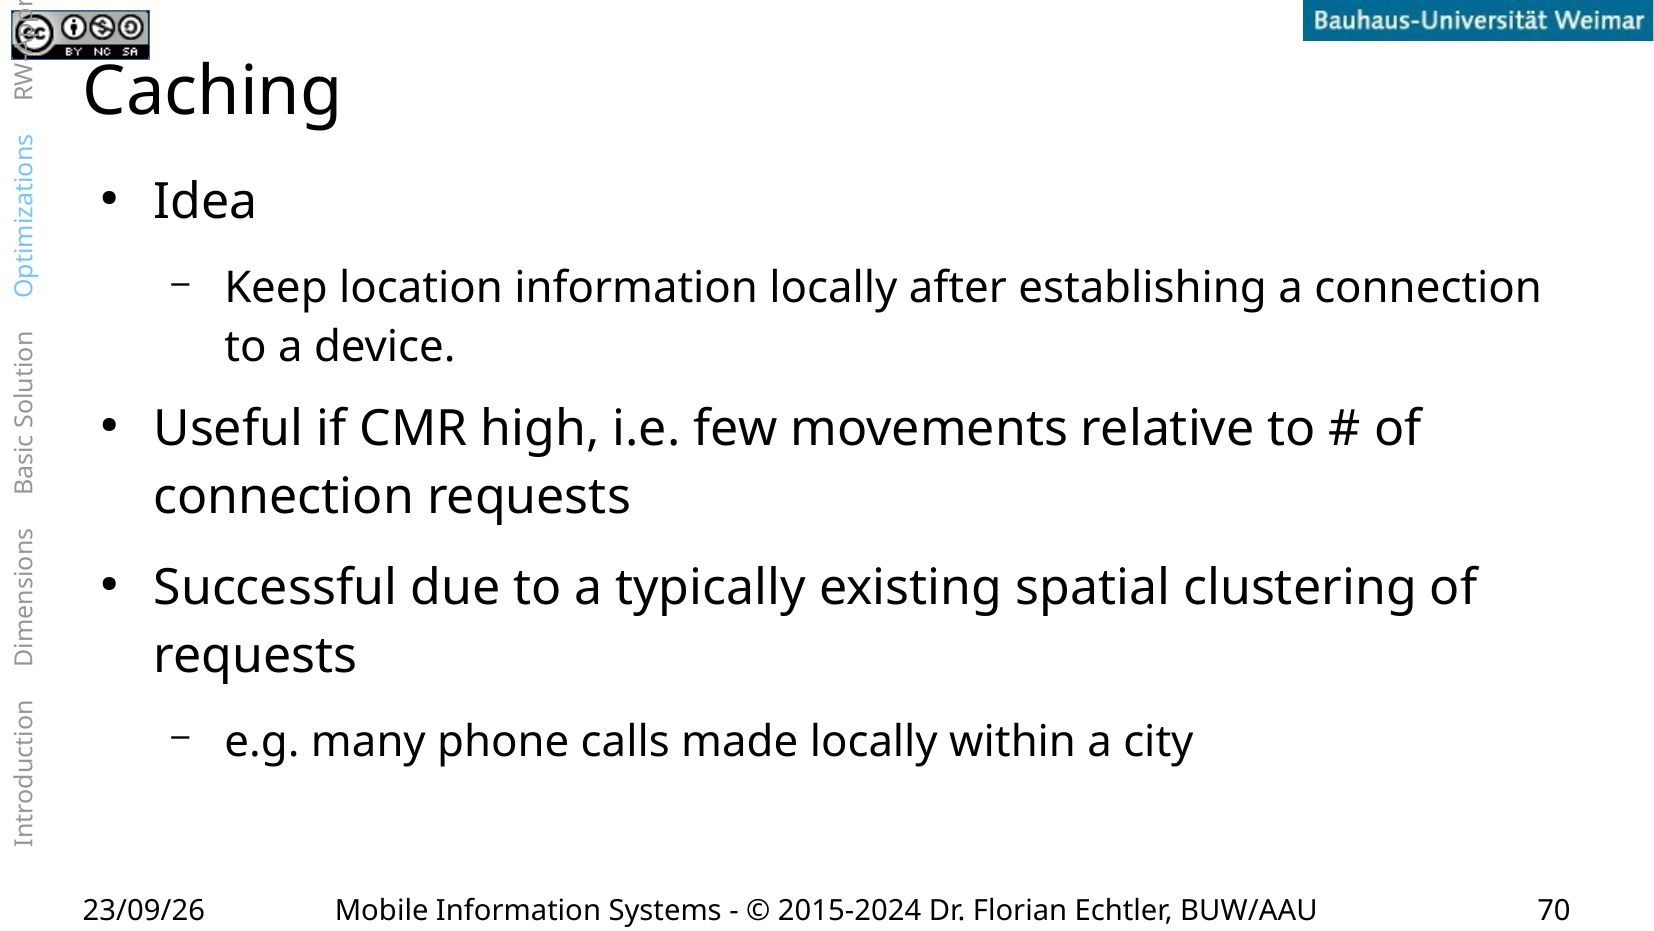

# Caching
Idea
Keep location information locally after establishing a connection to a device.
Useful if CMR high, i.e. few movements relative to # of connection requests
Successful due to a typically existing spatial clustering of requests
e.g. many phone calls made locally within a city
Introduction Dimensions Basic Solution Optimizations RW-Approaches
Mobile Information Systems - © 2015-2024 Dr. Florian Echtler, BUW/AAU
70